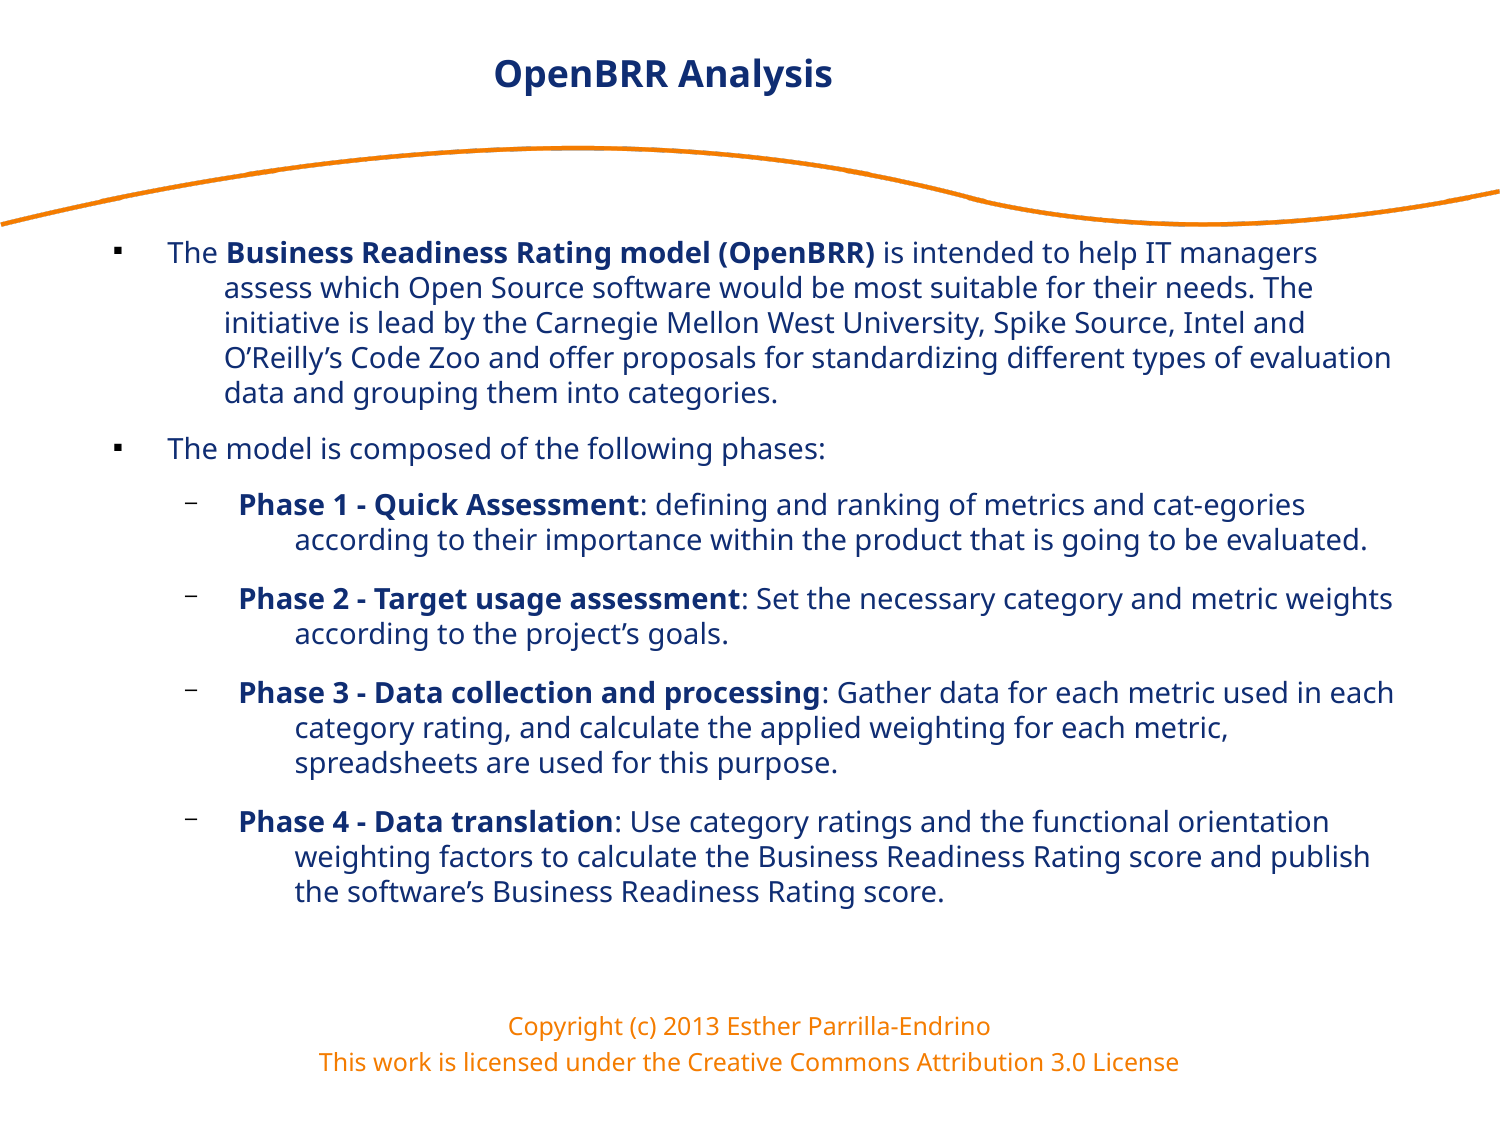

# OpenBRR Analysis
The Business Readiness Rating model (OpenBRR) is intended to help IT managers assess which Open Source software would be most suitable for their needs. The initiative is lead by the Carnegie Mellon West University, Spike Source, Intel and O’Reilly’s Code Zoo and offer proposals for standardizing different types of evaluation data and grouping them into categories.
The model is composed of the following phases:
Phase 1 - Quick Assessment: defining and ranking of metrics and cat-egories according to their importance within the product that is going to be evaluated.
Phase 2 - Target usage assessment: Set the necessary category and metric weights according to the project’s goals.
Phase 3 - Data collection and processing: Gather data for each metric used in each category rating, and calculate the applied weighting for each metric, spreadsheets are used for this purpose.
Phase 4 - Data translation: Use category ratings and the functional orientation weighting factors to calculate the Business Readiness Rating score and publish the software’s Business Readiness Rating score.
Copyright (c) 2013 Esther Parrilla-Endrino
This work is licensed under the Creative Commons Attribution 3.0 License